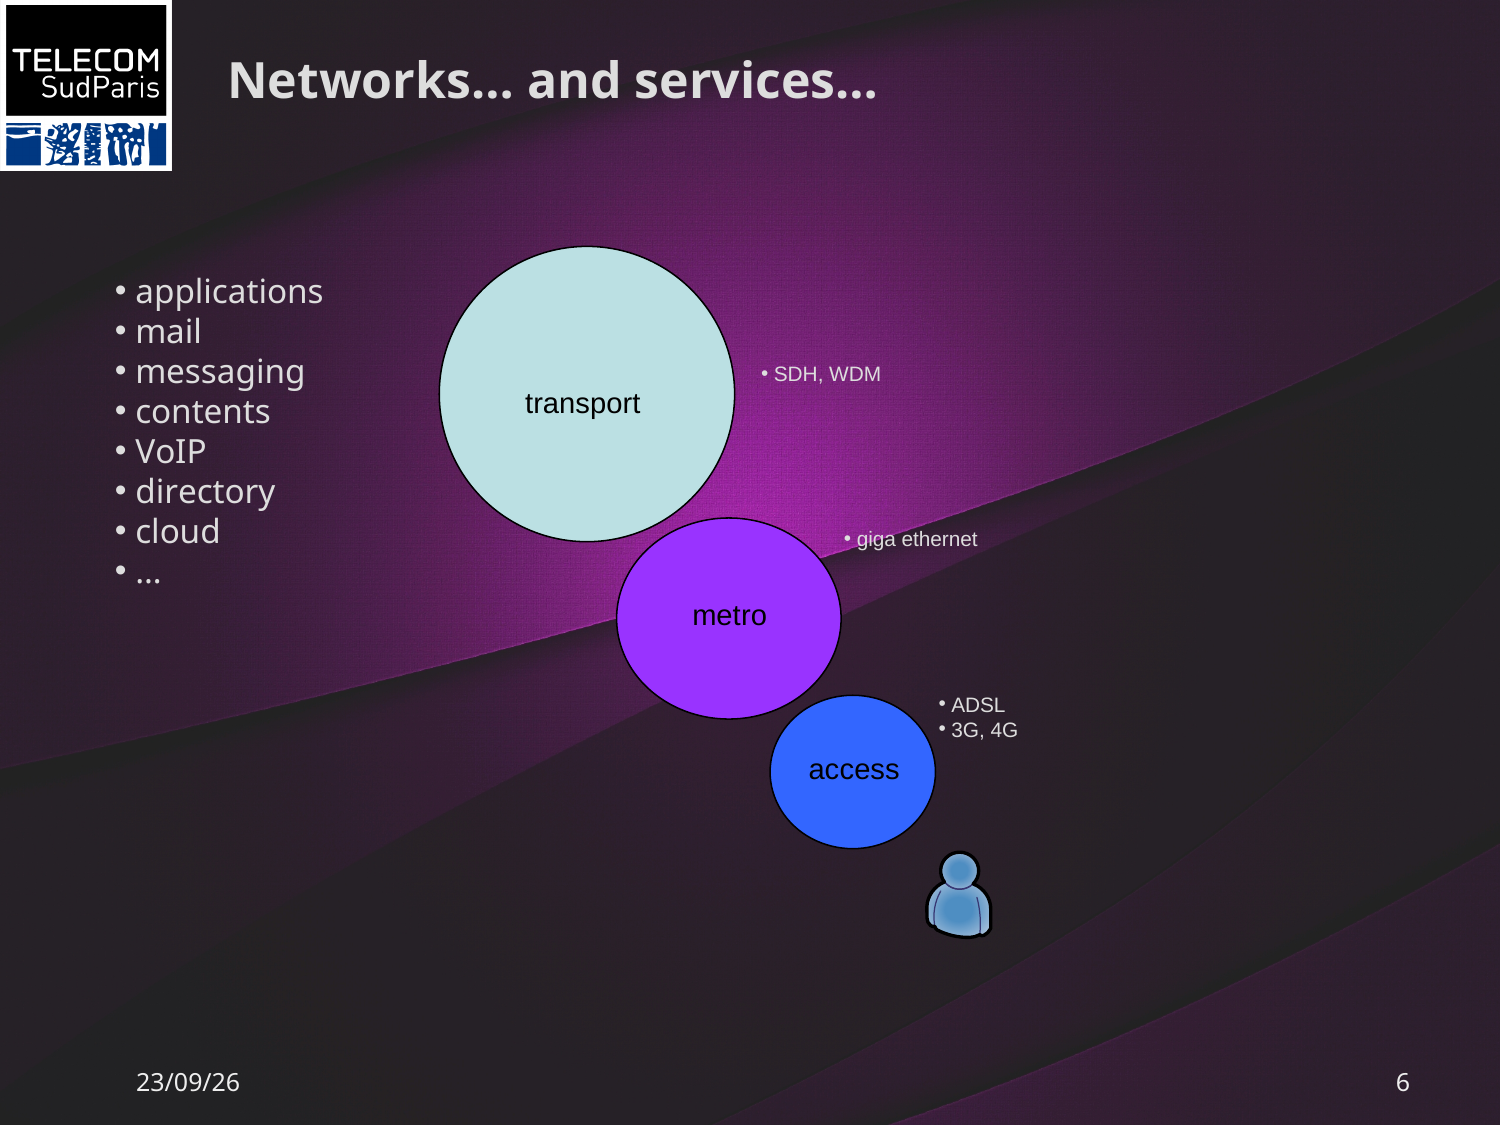

# Networks… and services…
 applications
 mail
 messaging
 contents
 VoIP
 directory
 cloud
 …
 SDH, WDM
transport
 giga ethernet
metro
 ADSL
 3G, 4G
access
6